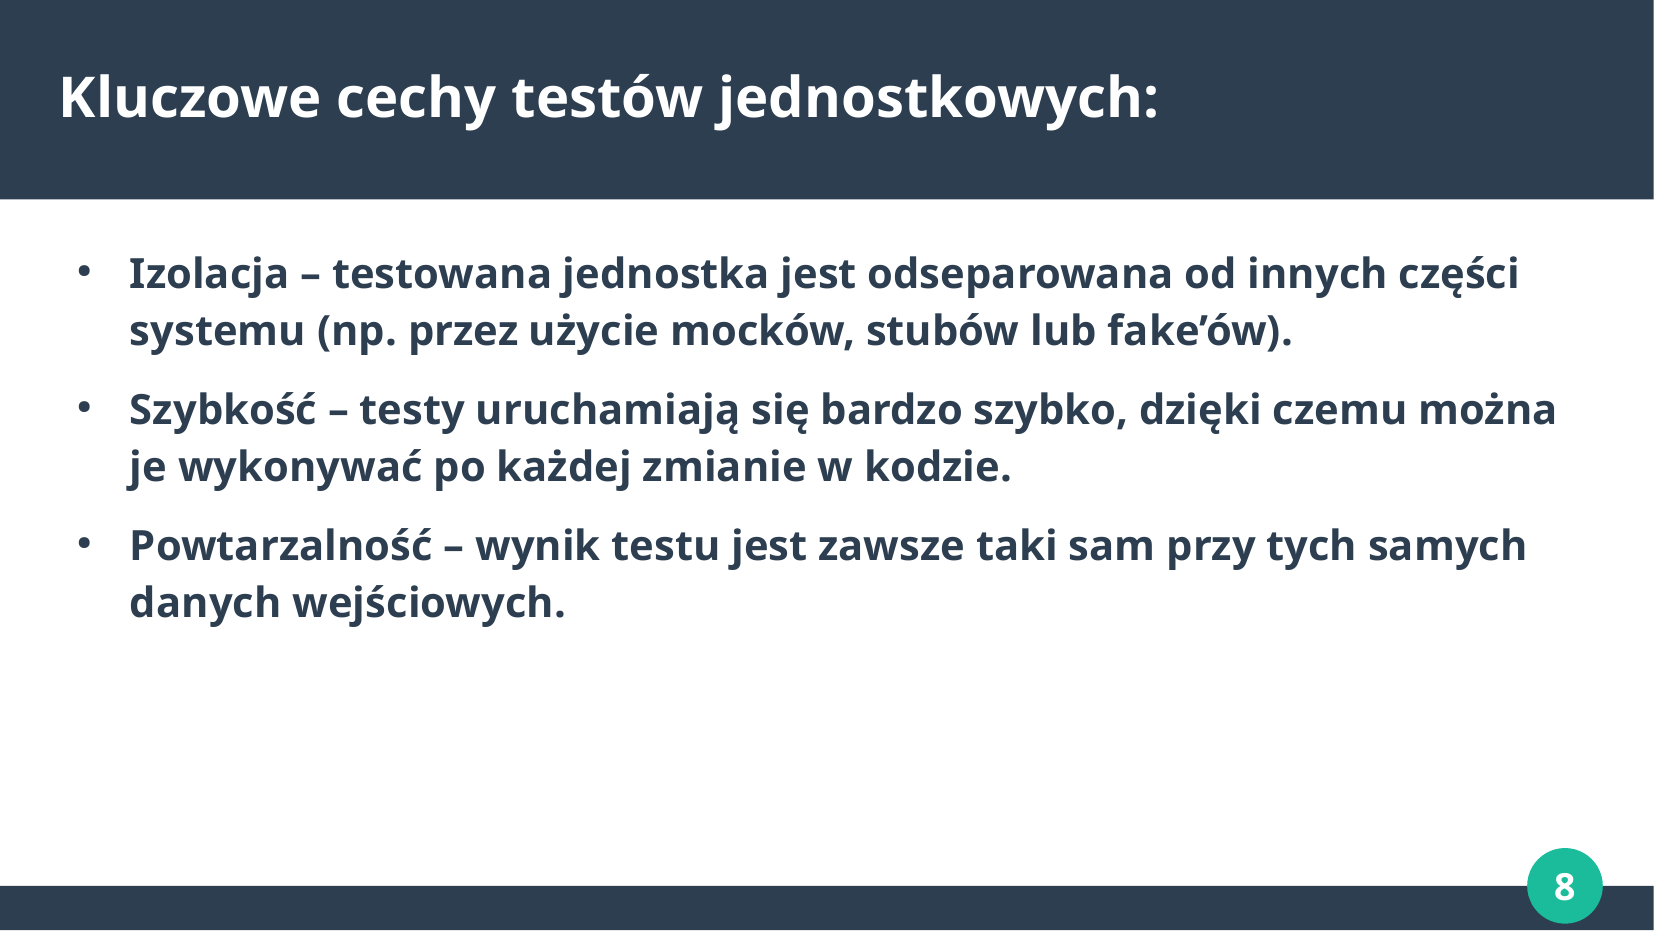

# Kluczowe cechy testów jednostkowych:
Izolacja – testowana jednostka jest odseparowana od innych części systemu (np. przez użycie mocków, stubów lub fake’ów).
Szybkość – testy uruchamiają się bardzo szybko, dzięki czemu można je wykonywać po każdej zmianie w kodzie.
Powtarzalność – wynik testu jest zawsze taki sam przy tych samych danych wejściowych.